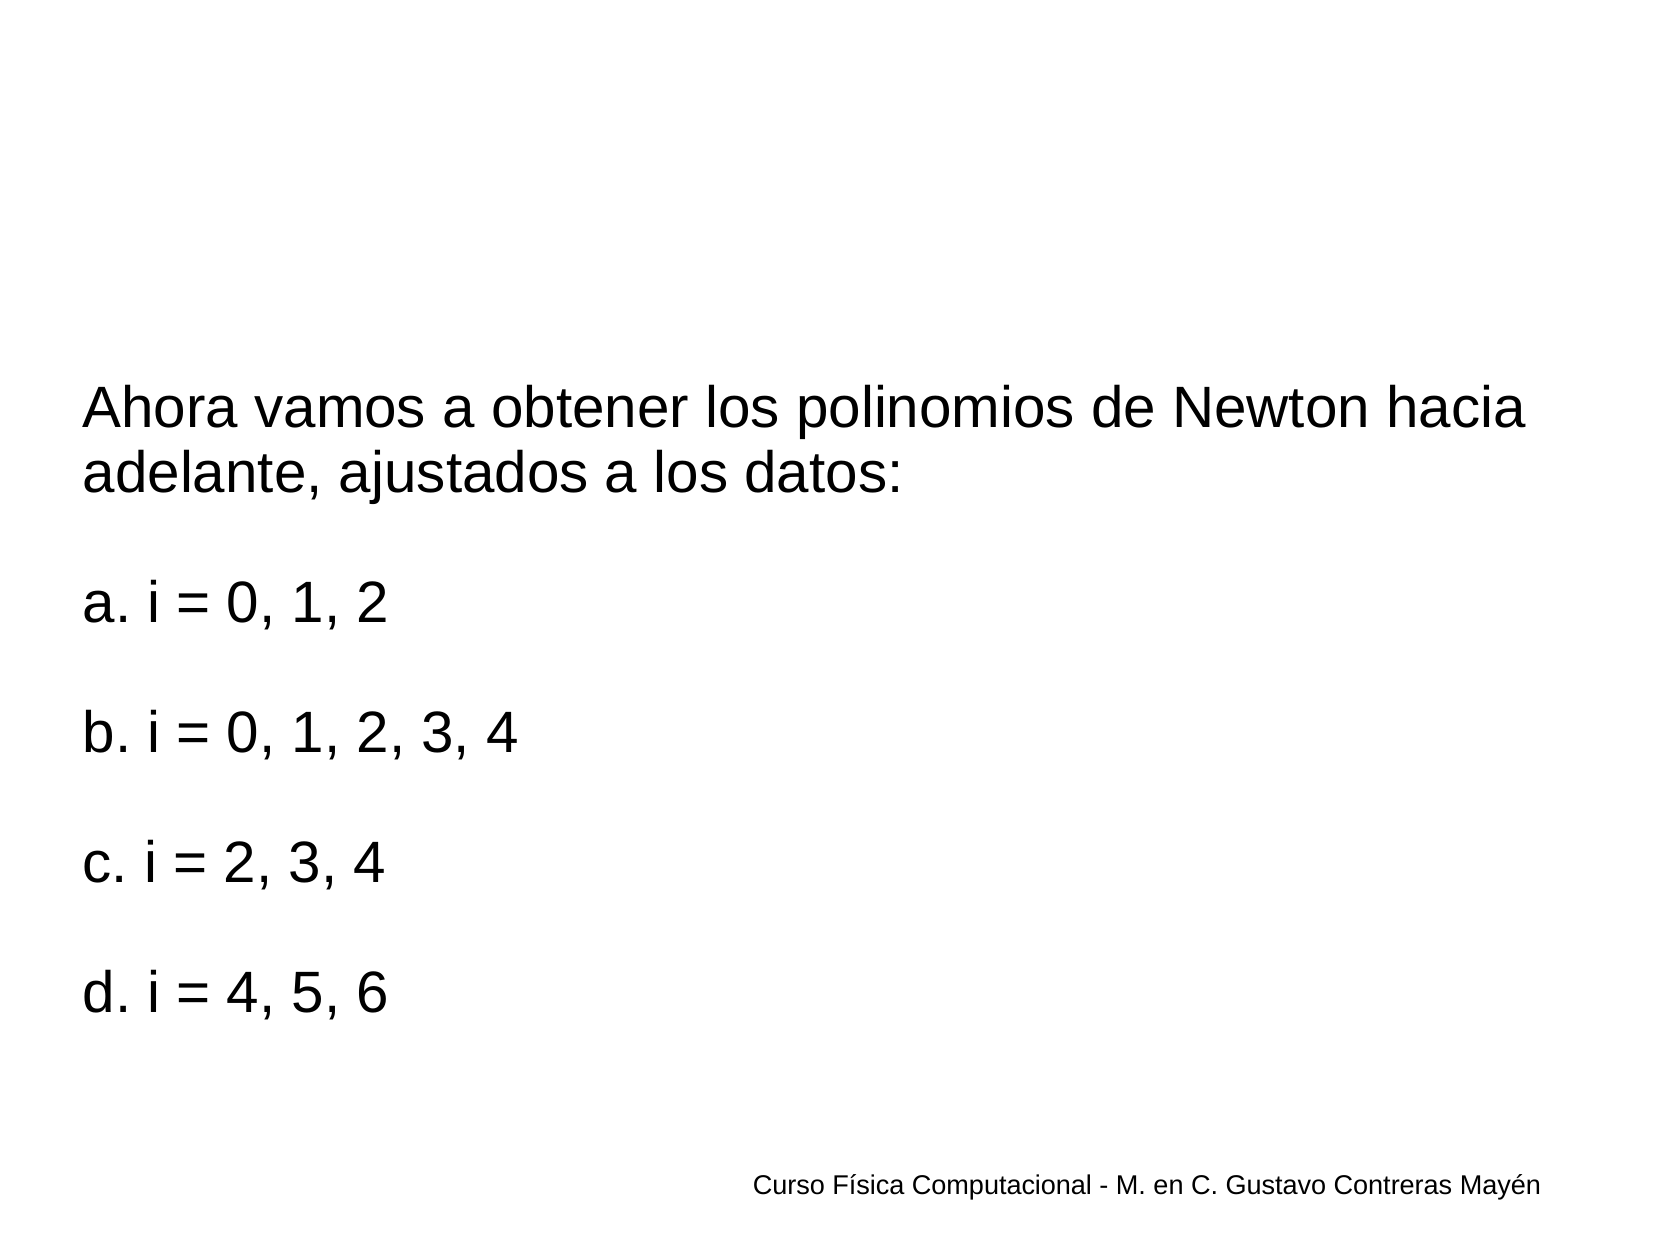

#
Ahora vamos a obtener los polinomios de Newton hacia adelante, ajustados a los datos:
a. i = 0, 1, 2
b. i = 0, 1, 2, 3, 4
c. i = 2, 3, 4
d. i = 4, 5, 6